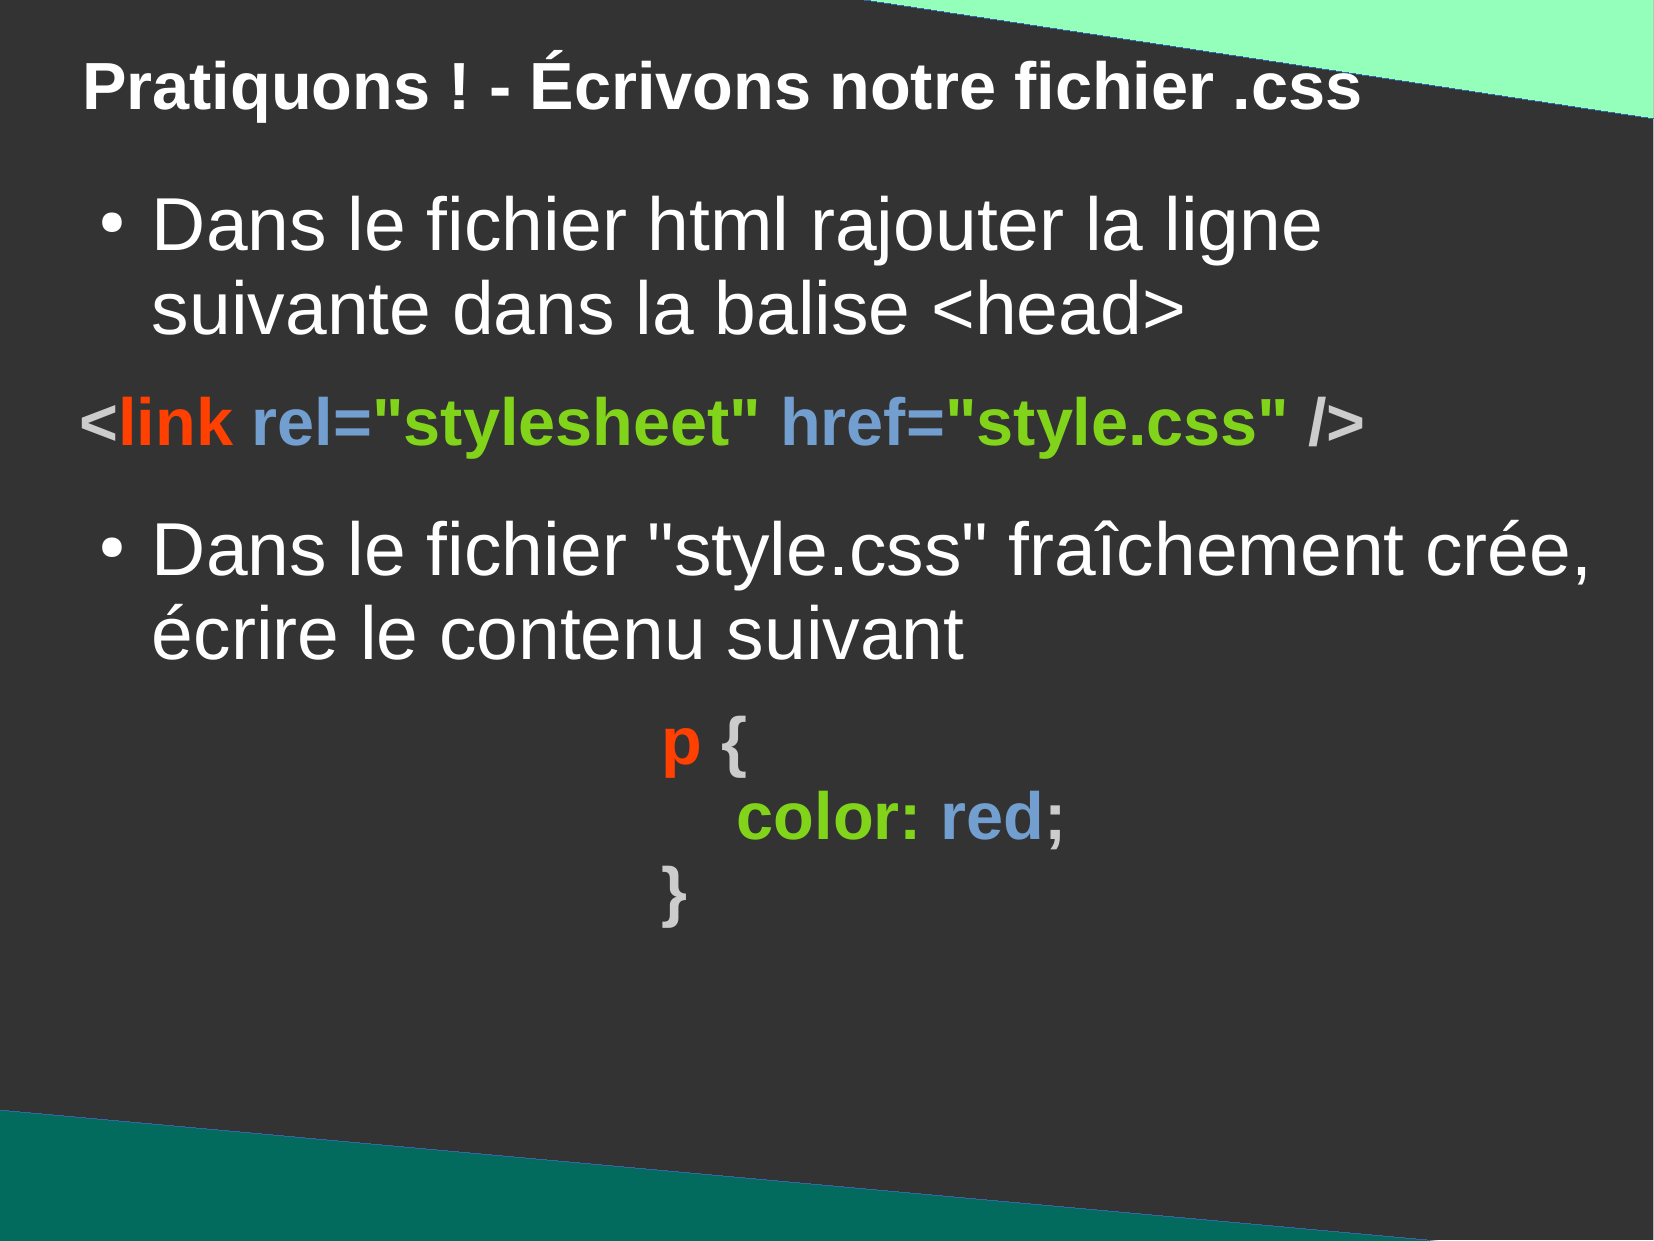

# Pratiquons ! - Écrivons notre fichier .css
Dans le fichier html rajouter la ligne suivante dans la balise <head>
<link rel="stylesheet" href="style.css" />
Dans le fichier "style.css" fraîchement crée, écrire le contenu suivant
p {
	color: red;
}